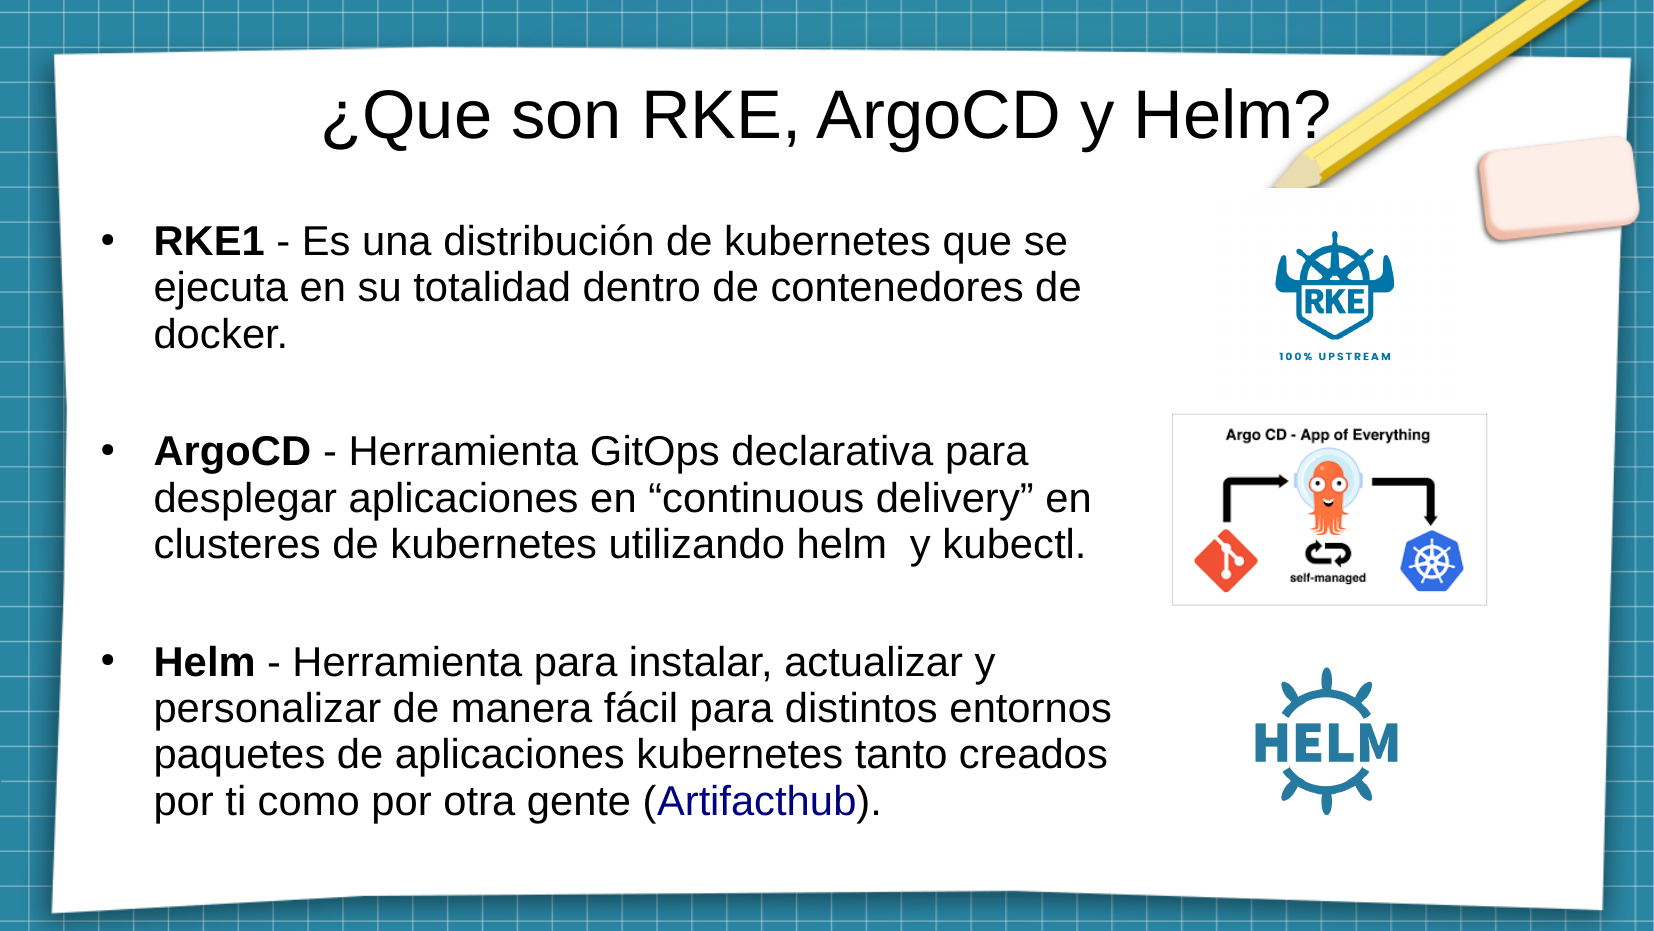

# ¿Que son RKE, ArgoCD y Helm?
RKE1 - Es una distribución de kubernetes que se ejecuta en su totalidad dentro de contenedores de docker.
ArgoCD - Herramienta GitOps declarativa para desplegar aplicaciones en “continuous delivery” en clusteres de kubernetes utilizando helm y kubectl.
Helm - Herramienta para instalar, actualizar y personalizar de manera fácil para distintos entornos paquetes de aplicaciones kubernetes tanto creados por ti como por otra gente (Artifacthub).